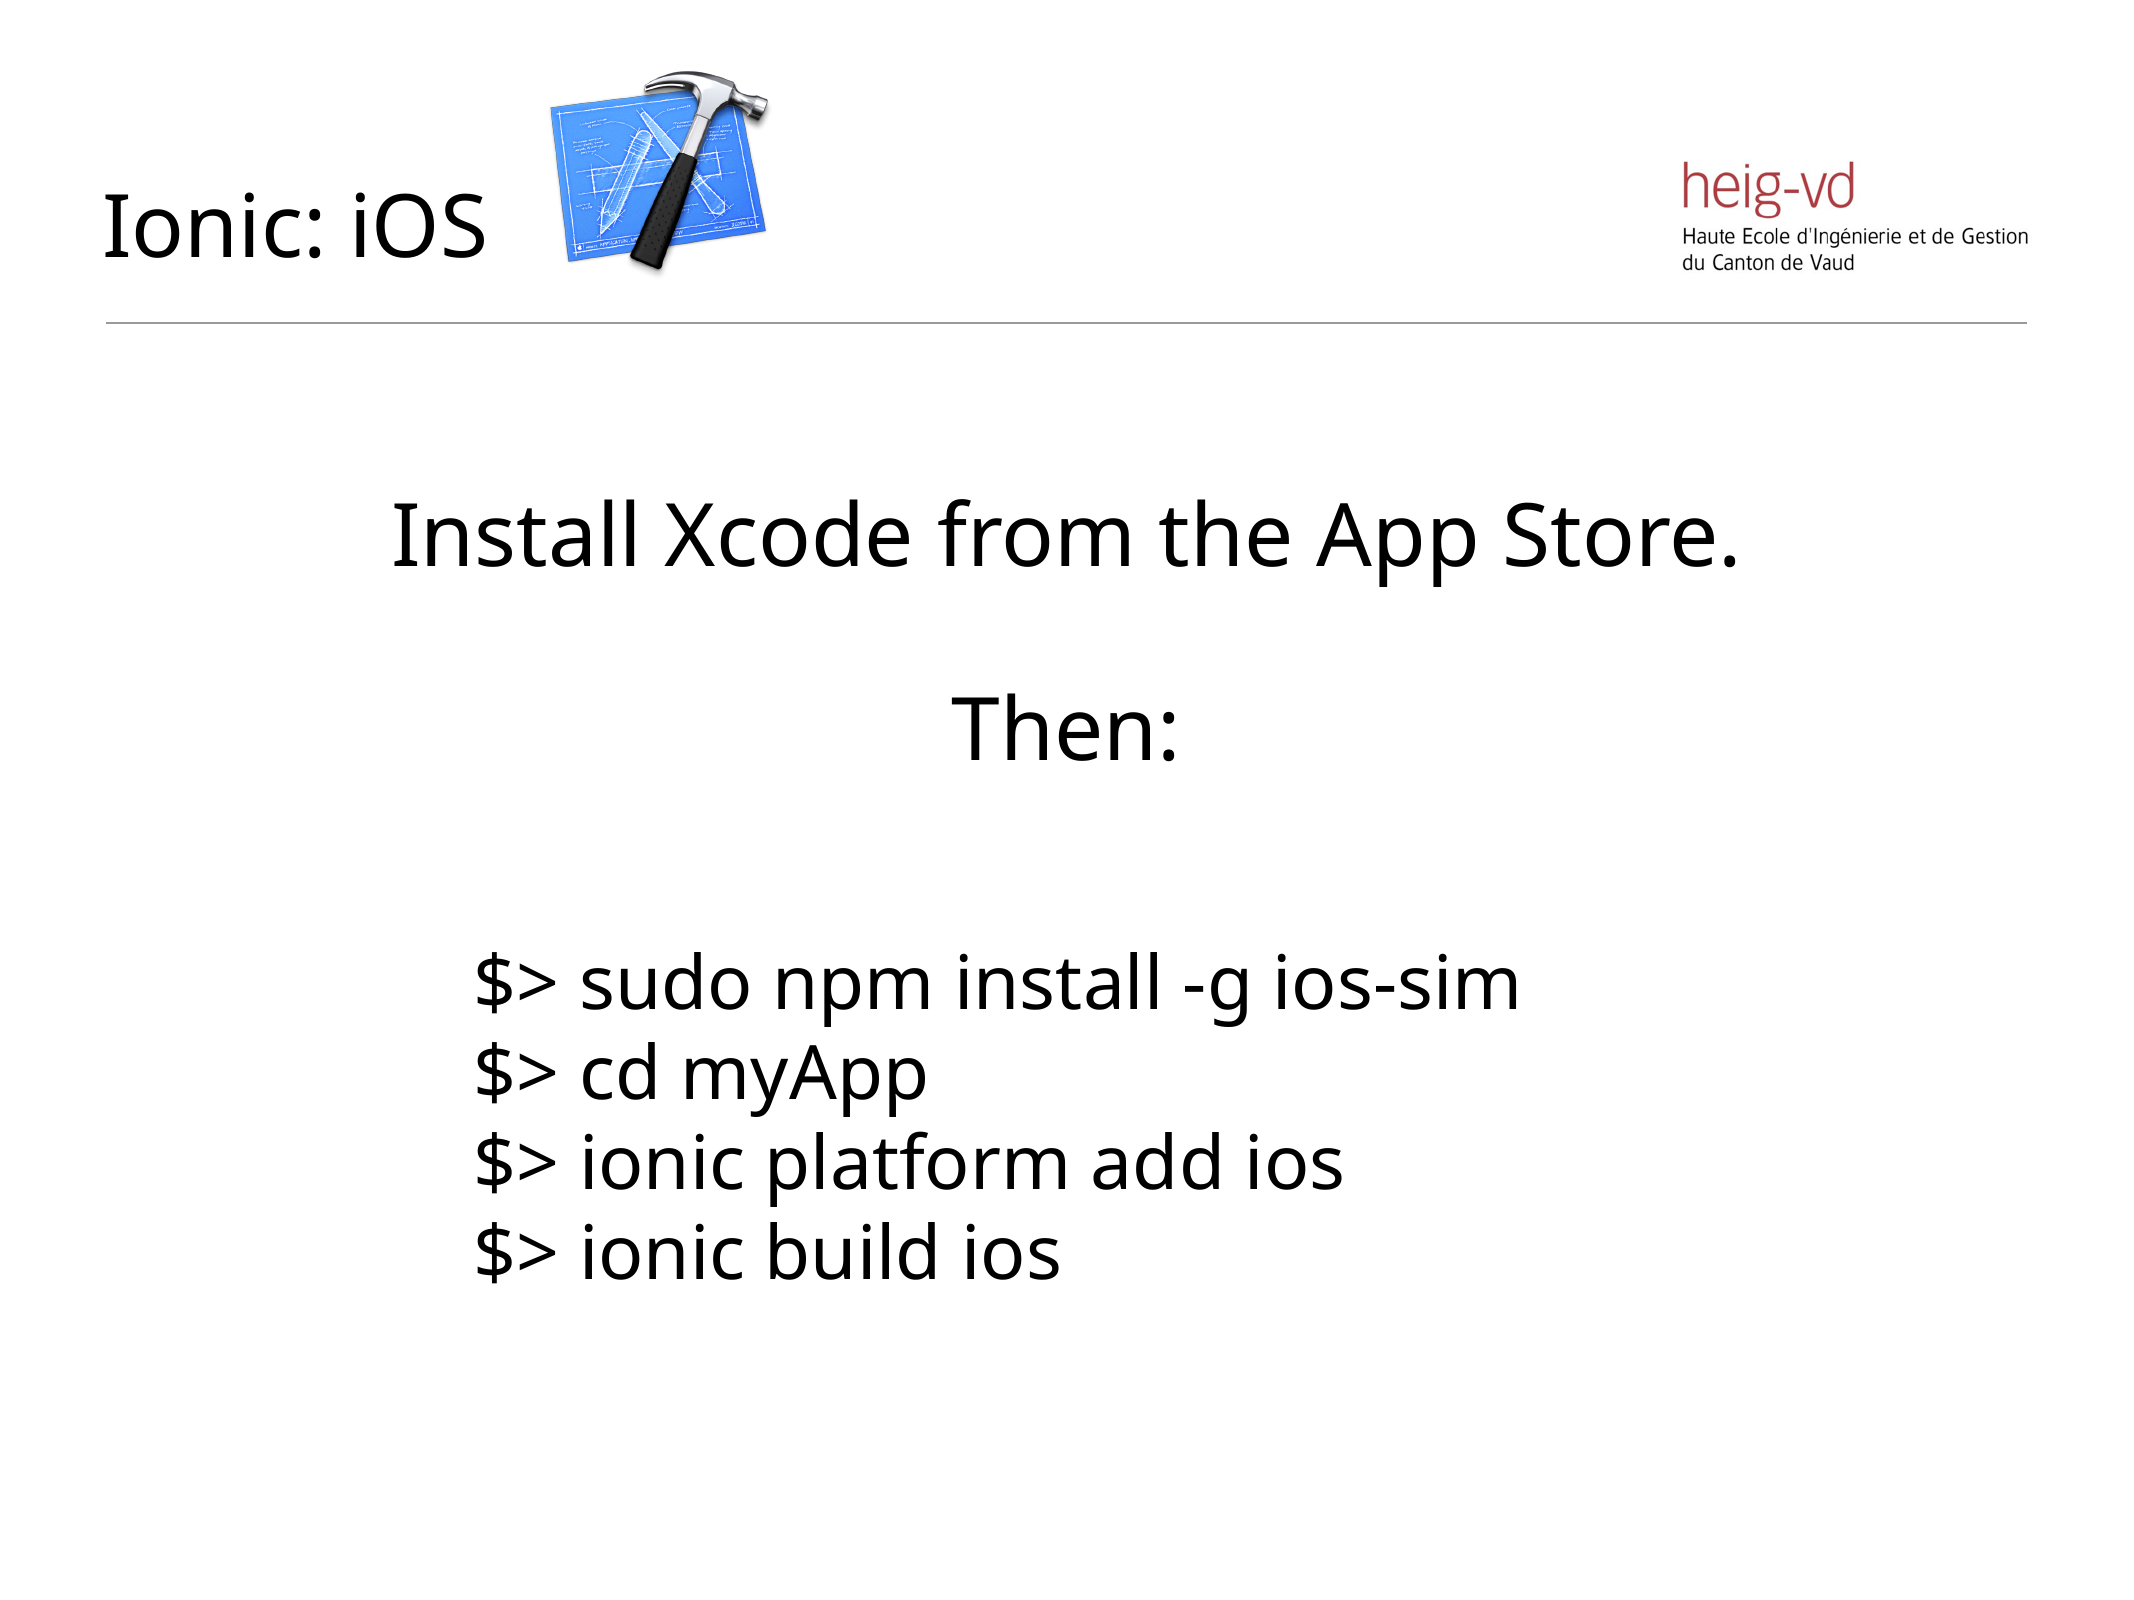

# Ionic: iOS
Install Xcode from the App Store.
Then:
$> sudo npm install -g ios-sim
$> cd myApp
$> ionic platform add ios
$> ionic build ios